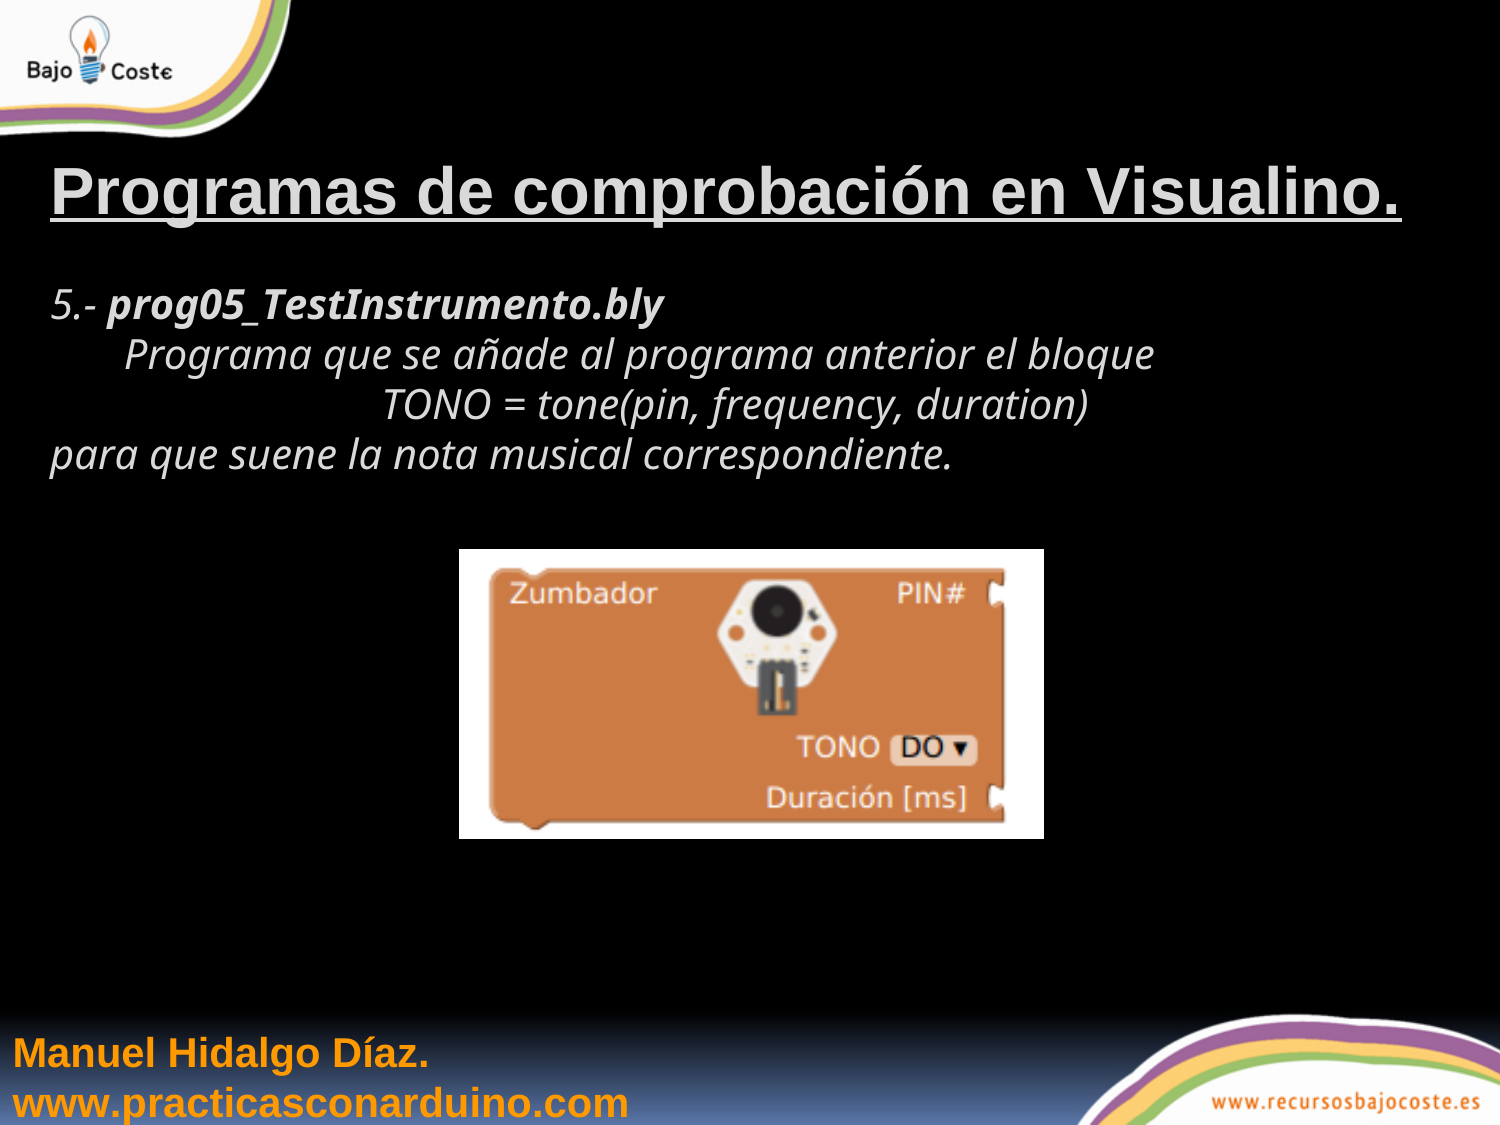

Programas de comprobación en Visualino.
5.- prog05_TestInstrumento.bly
	Programa que se añade al programa anterior el bloque
 TONO = tone(pin, frequency, duration)
para que suene la nota musical correspondiente.
	La diferencia está en que el bloque TONO tiene un desplegable, con las notas musicales con su frecuencia correspondiente, y en el bloque de TONO avanzado hay que poner la frecuencia de forma numérica.
	La duración de la nota musical en este programa está fijada a 100ms.
6.- prog06_Instrumento.bly
	Este programa corresponde al instrumento musical y se diferencia del anterior por la variable tiempoNota, que se puede modificar para adaptarla a nuestras necesidades.
Manuel Hidalgo Díaz.
www.practicasconarduino.com